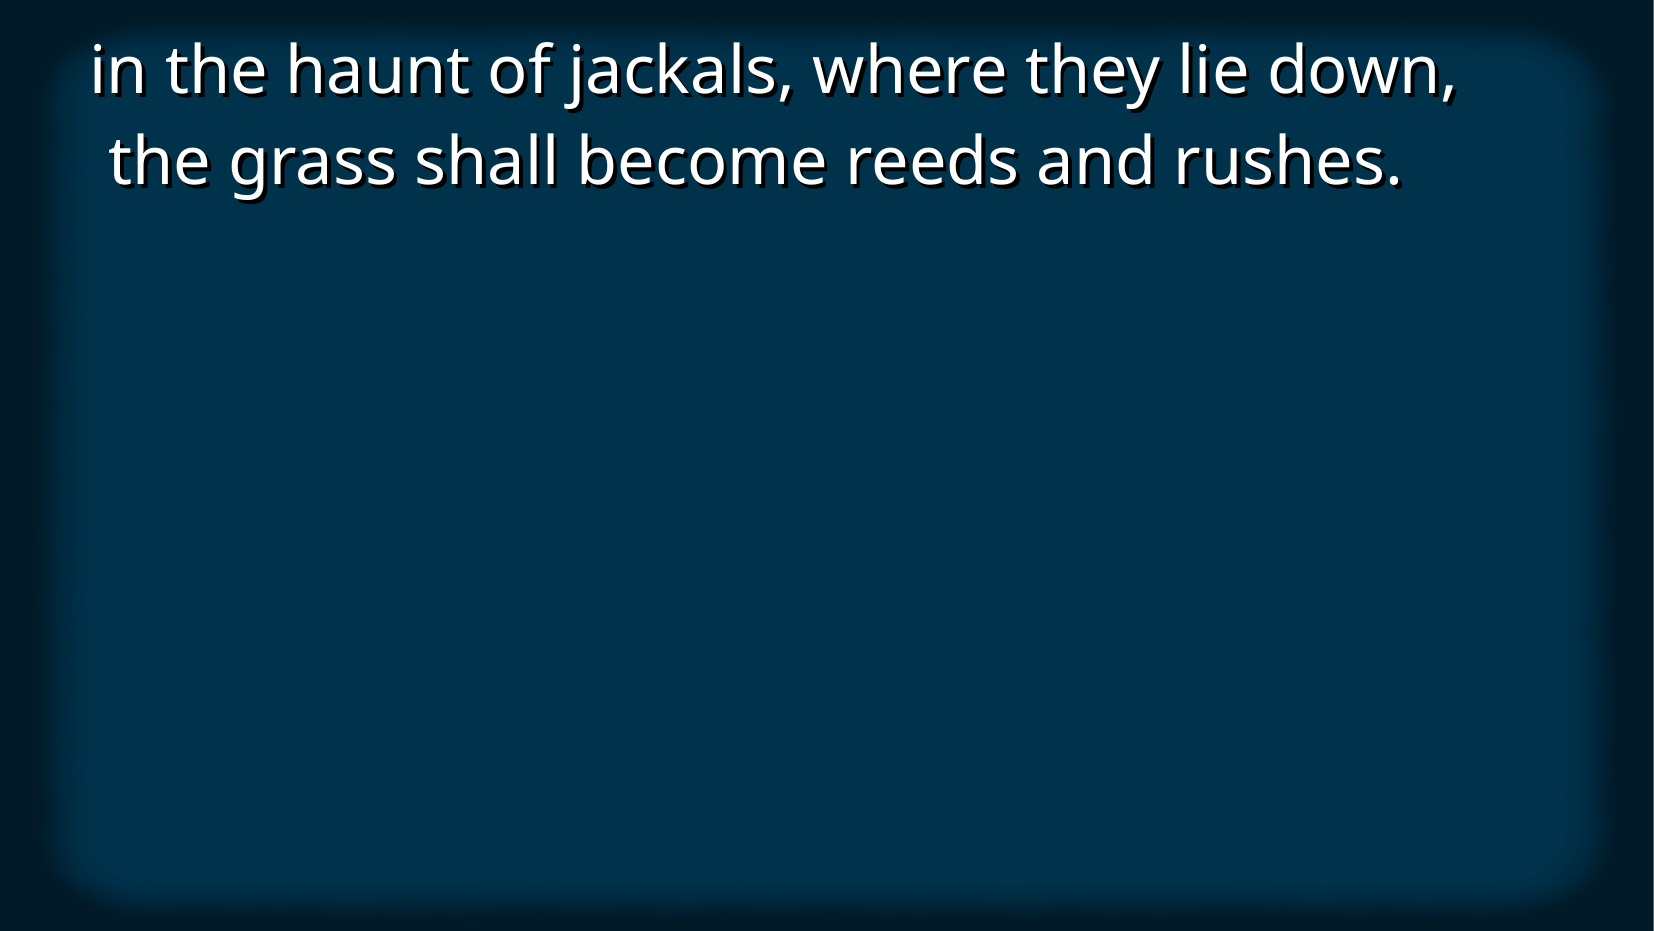

in the haunt of jackals, where they lie down, the grass shall become reeds and rushes.